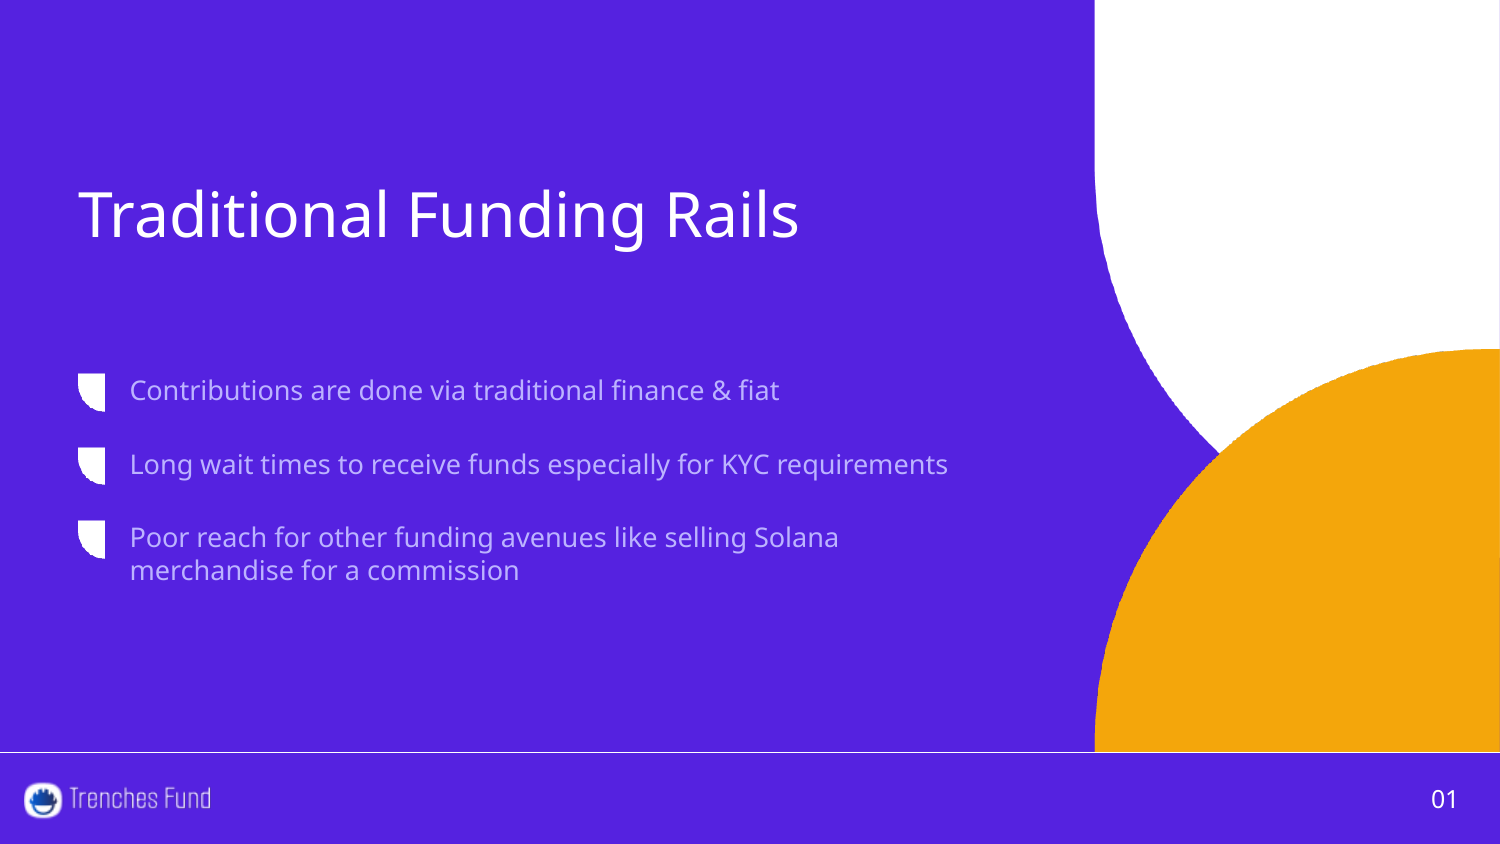

Traditional Funding Rails
Contributions are done via traditional finance & fiat
Long wait times to receive funds especially for KYC requirements
Poor reach for other funding avenues like selling Solana merchandise for a commission
01